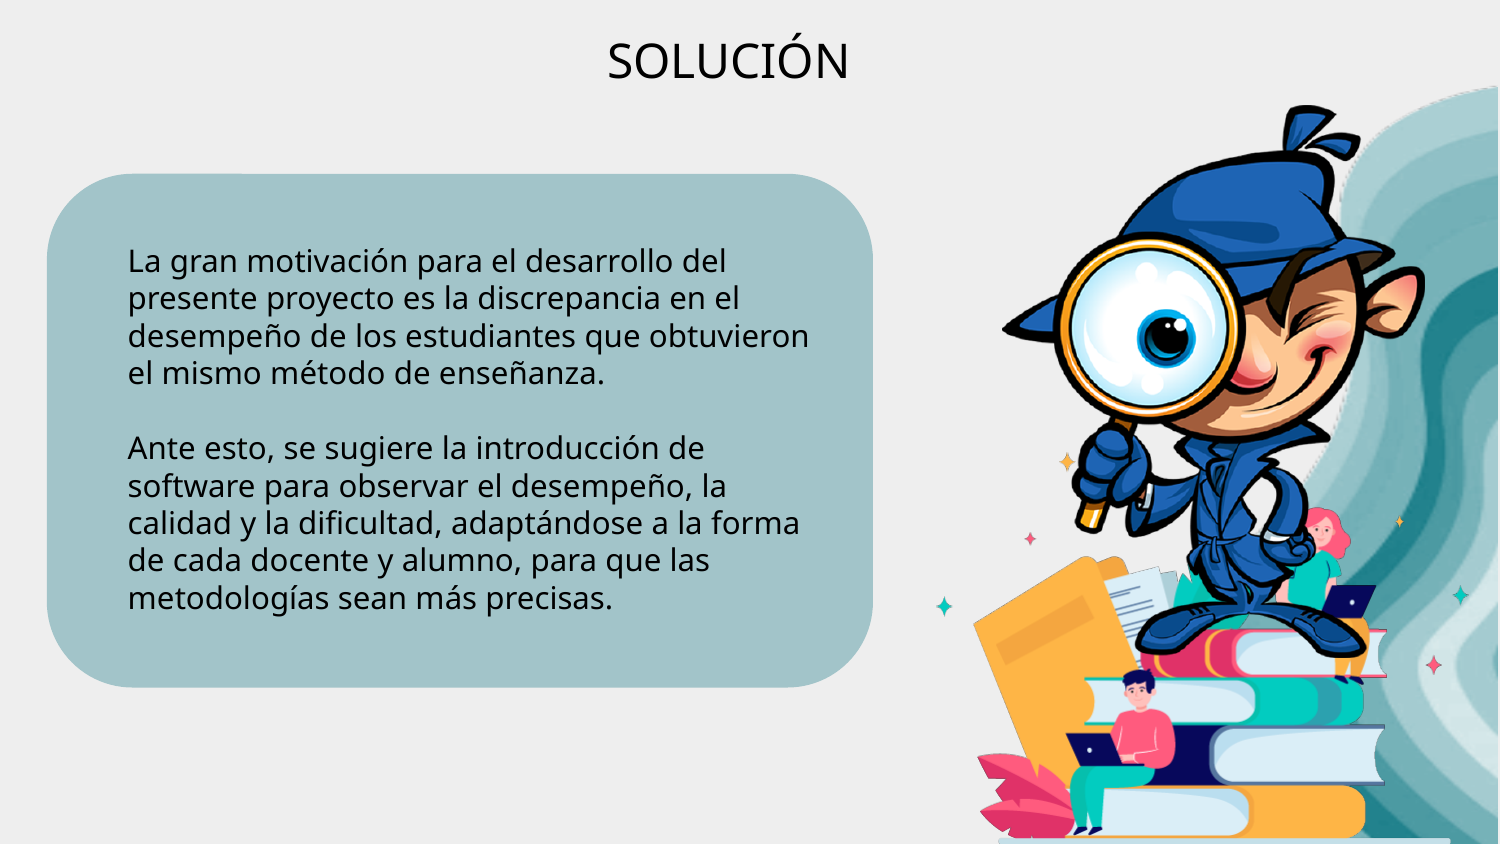

SOLUCIÓN
La gran motivación para el desarrollo del presente proyecto es la discrepancia en el desempeño de los estudiantes que obtuvieron el mismo método de enseñanza.
Ante esto, se sugiere la introducción de software para observar el desempeño, la calidad y la dificultad, adaptándose a la forma de cada docente y alumno, para que las metodologías sean más precisas.